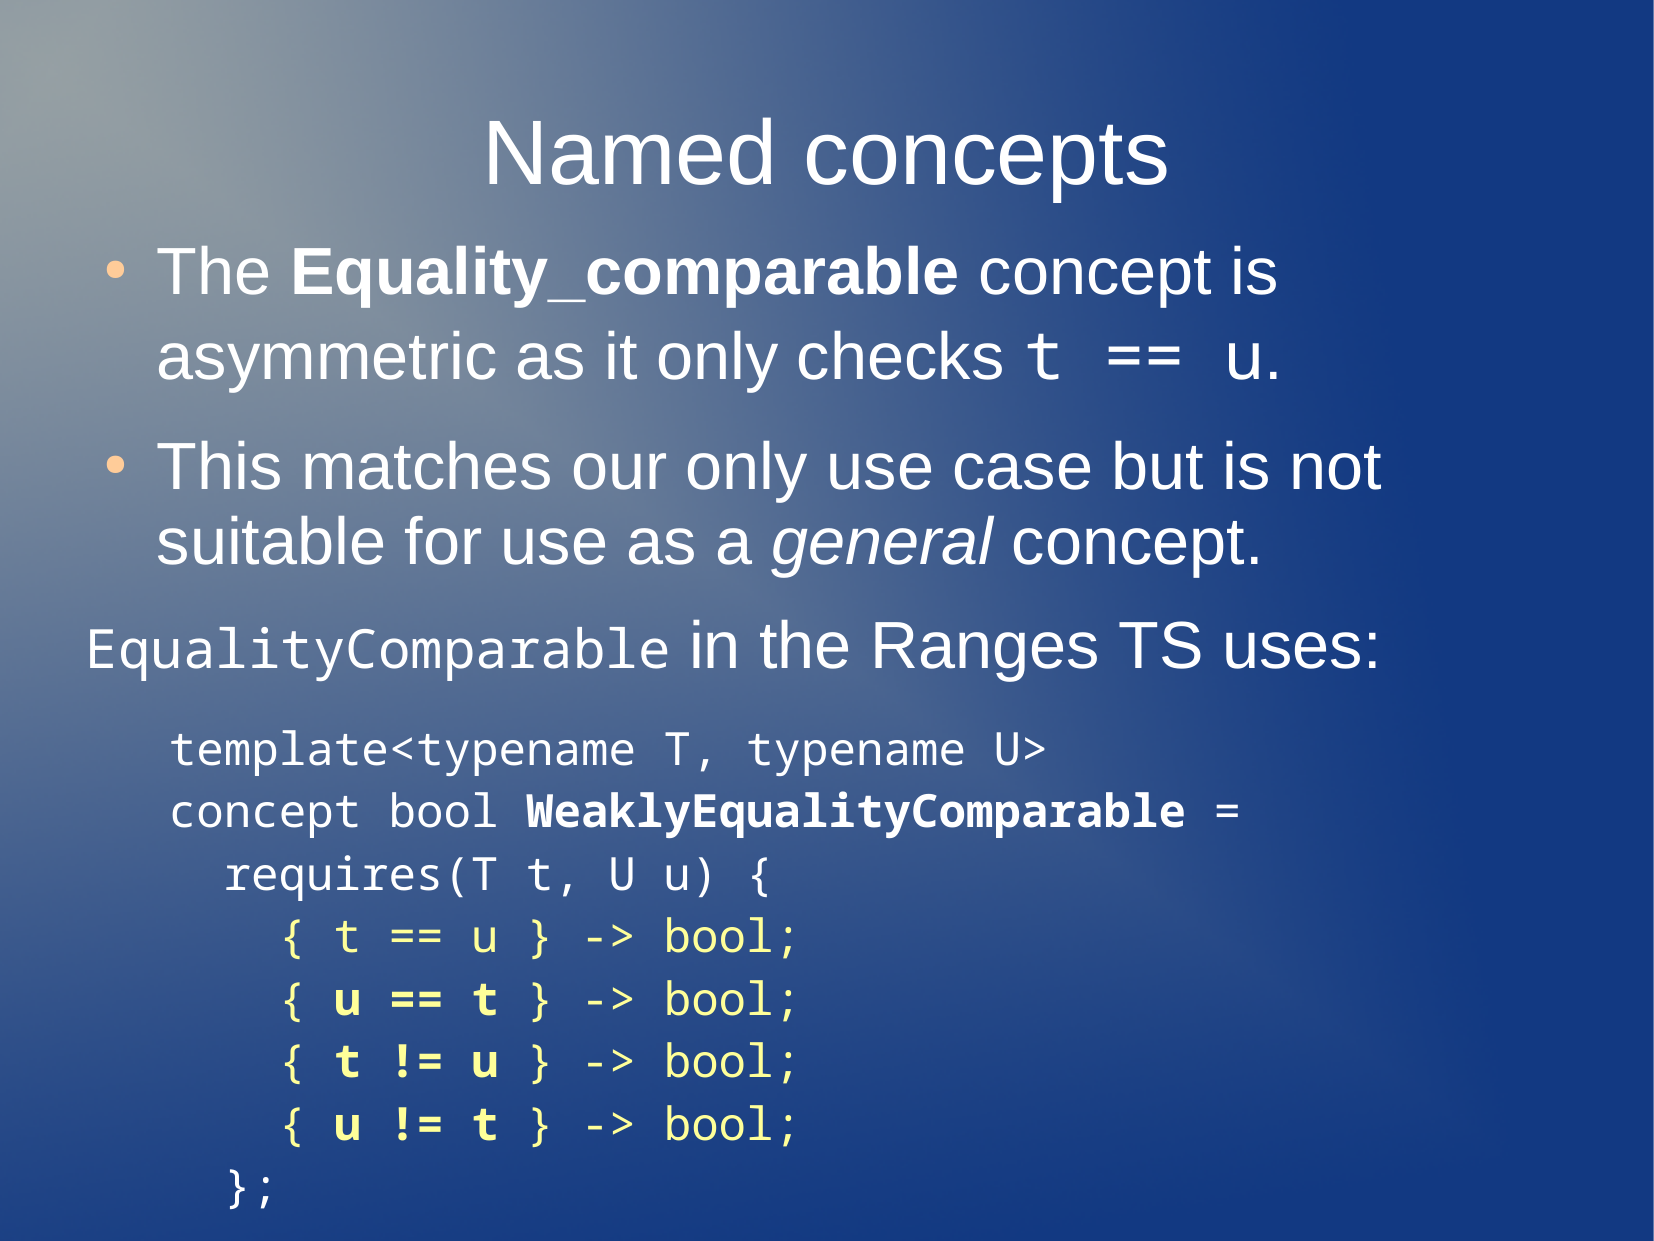

# Named concepts
The Equality_comparable concept is asymmetric as it only checks t == u.
This matches our only use case but is not suitable for use as a general concept.
EqualityComparable in the Ranges TS uses:
template<typename T, typename U>
concept bool WeaklyEqualityComparable =
 requires(T t, U u) {
 { t == u } -> bool;
 { u == t } -> bool;
 { t != u } -> bool;
 { u != t } -> bool;
 };